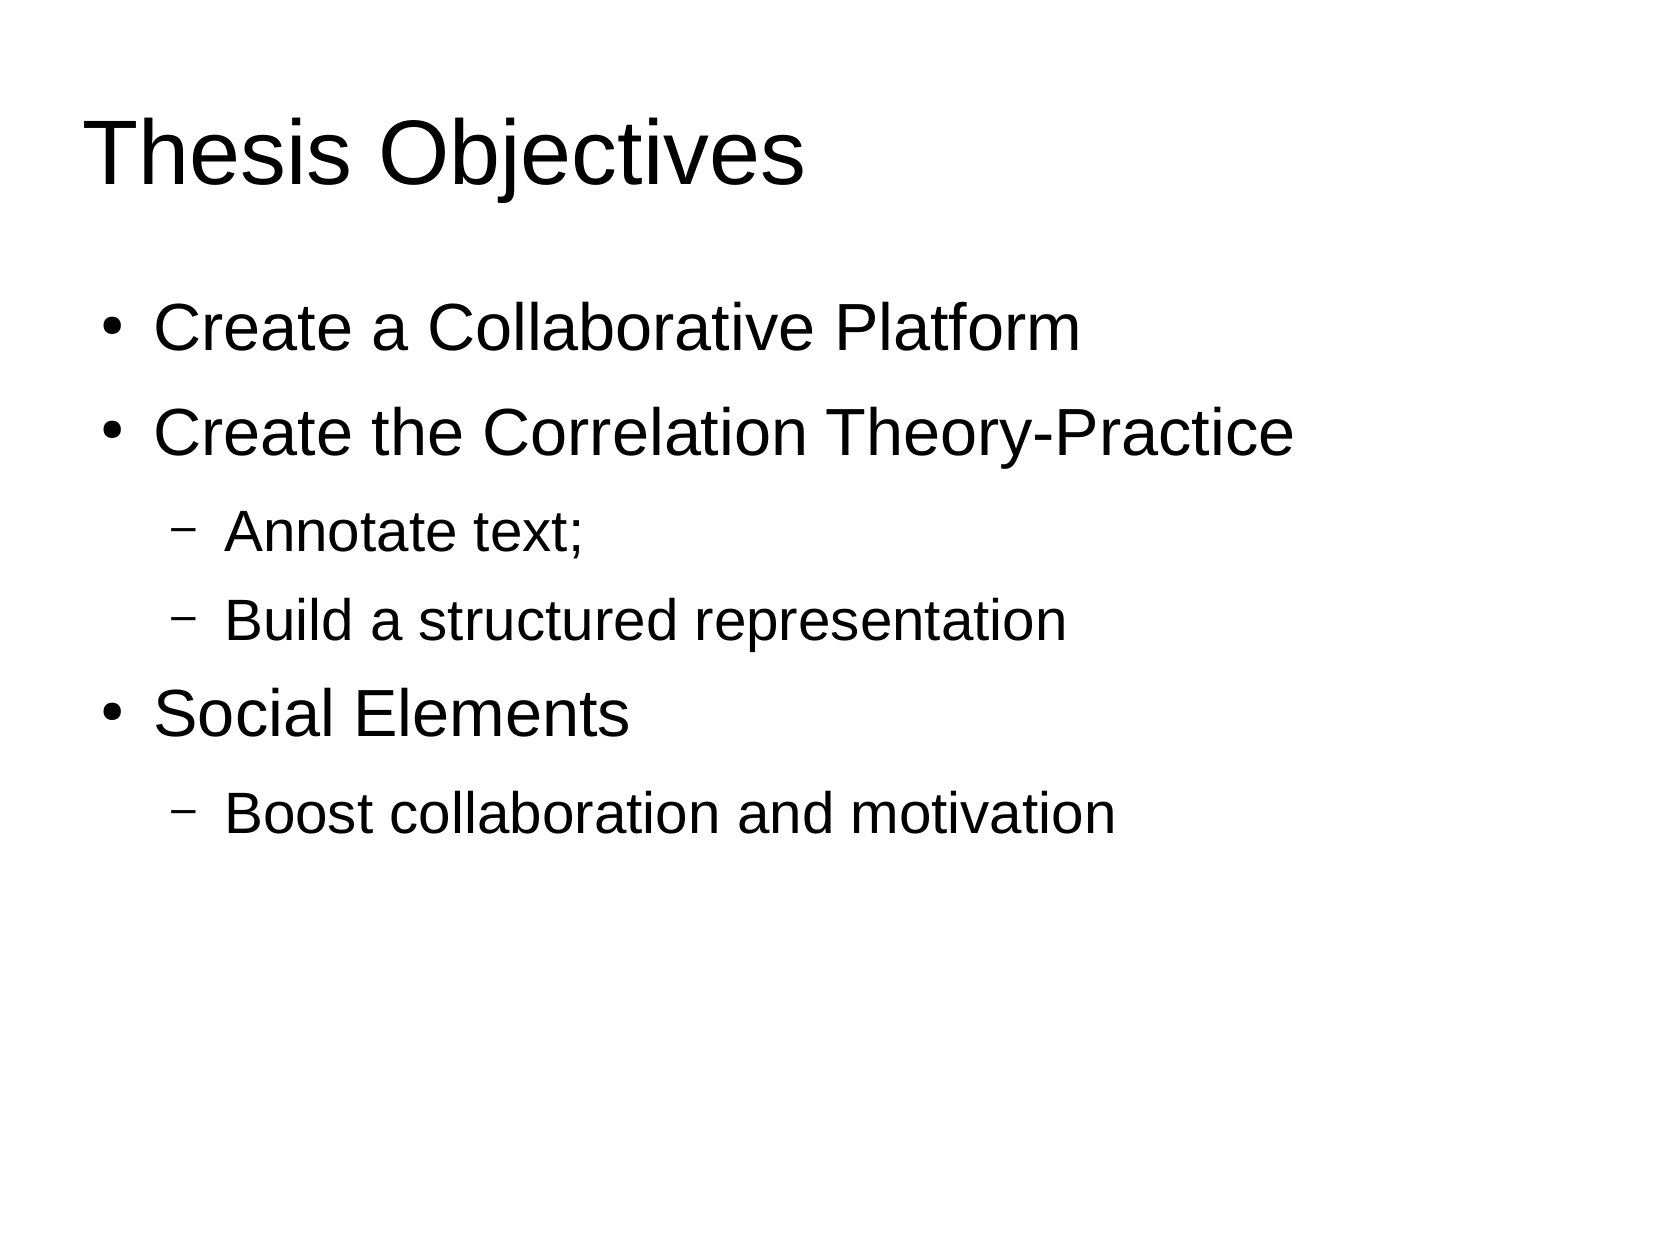

# Thesis Objectives
Create a Collaborative Platform
Create the Correlation Theory-Practice
Annotate text;
Build a structured representation
Social Elements
Boost collaboration and motivation